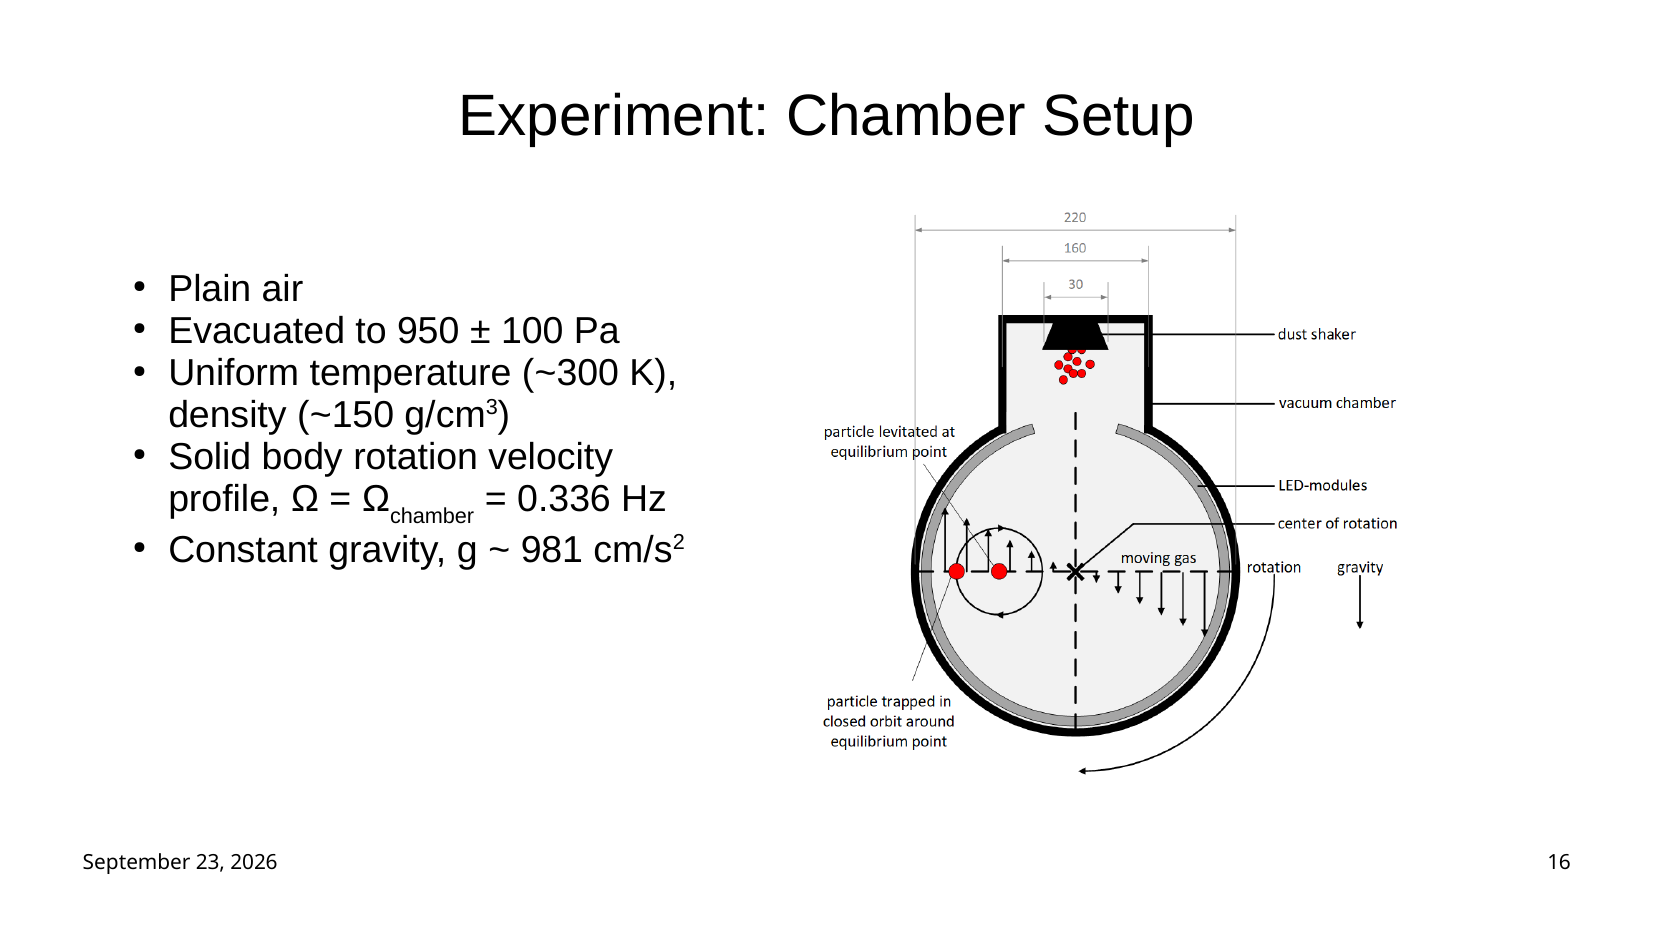

# Experiment: Chamber Setup
Plain air
Evacuated to 950 ± 100 Pa
Uniform temperature (~300 K), density (~150 g/cm3)
Solid body rotation velocity profile, Ω = Ωchamber = 0.336 Hz
Constant gravity, g ~ 981 cm/s2
22 May 2018
16